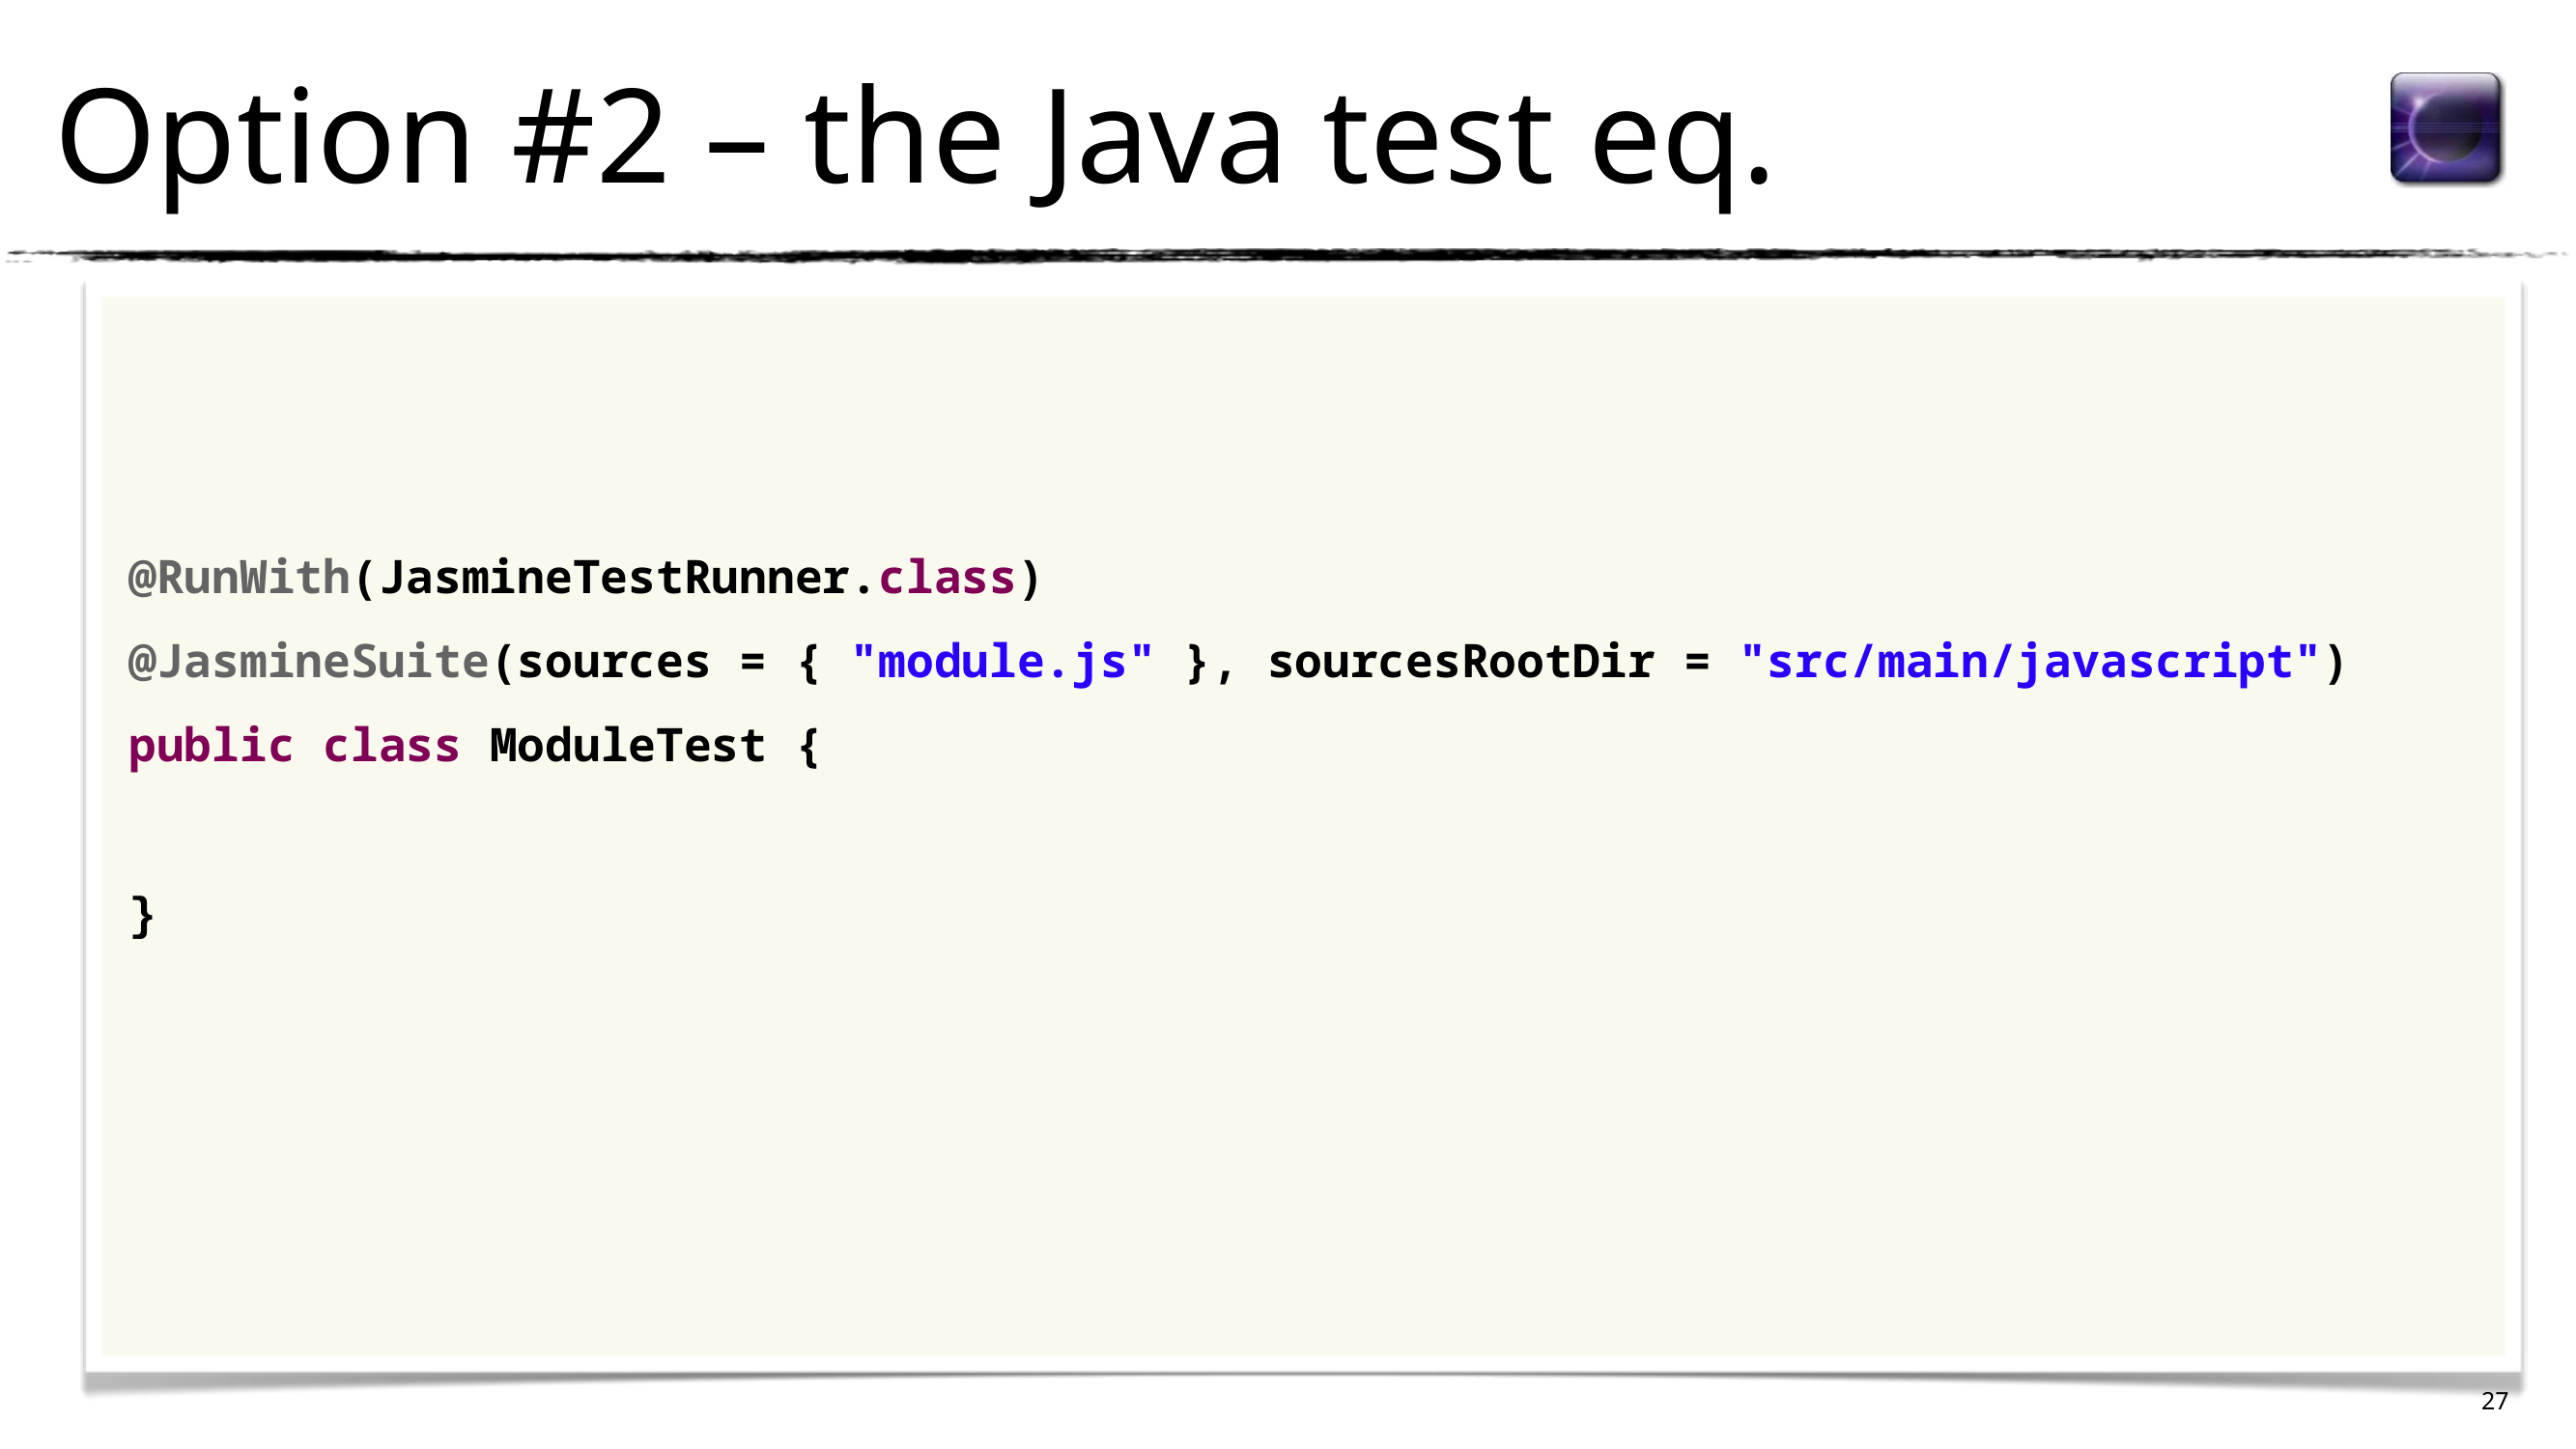

# Option #2 – the Java test eq.
@RunWith(JasmineTestRunner.class)
@JasmineSuite(sources = { "module.js" }, sourcesRootDir = "src/main/javascript")
public class ModuleTest {
}